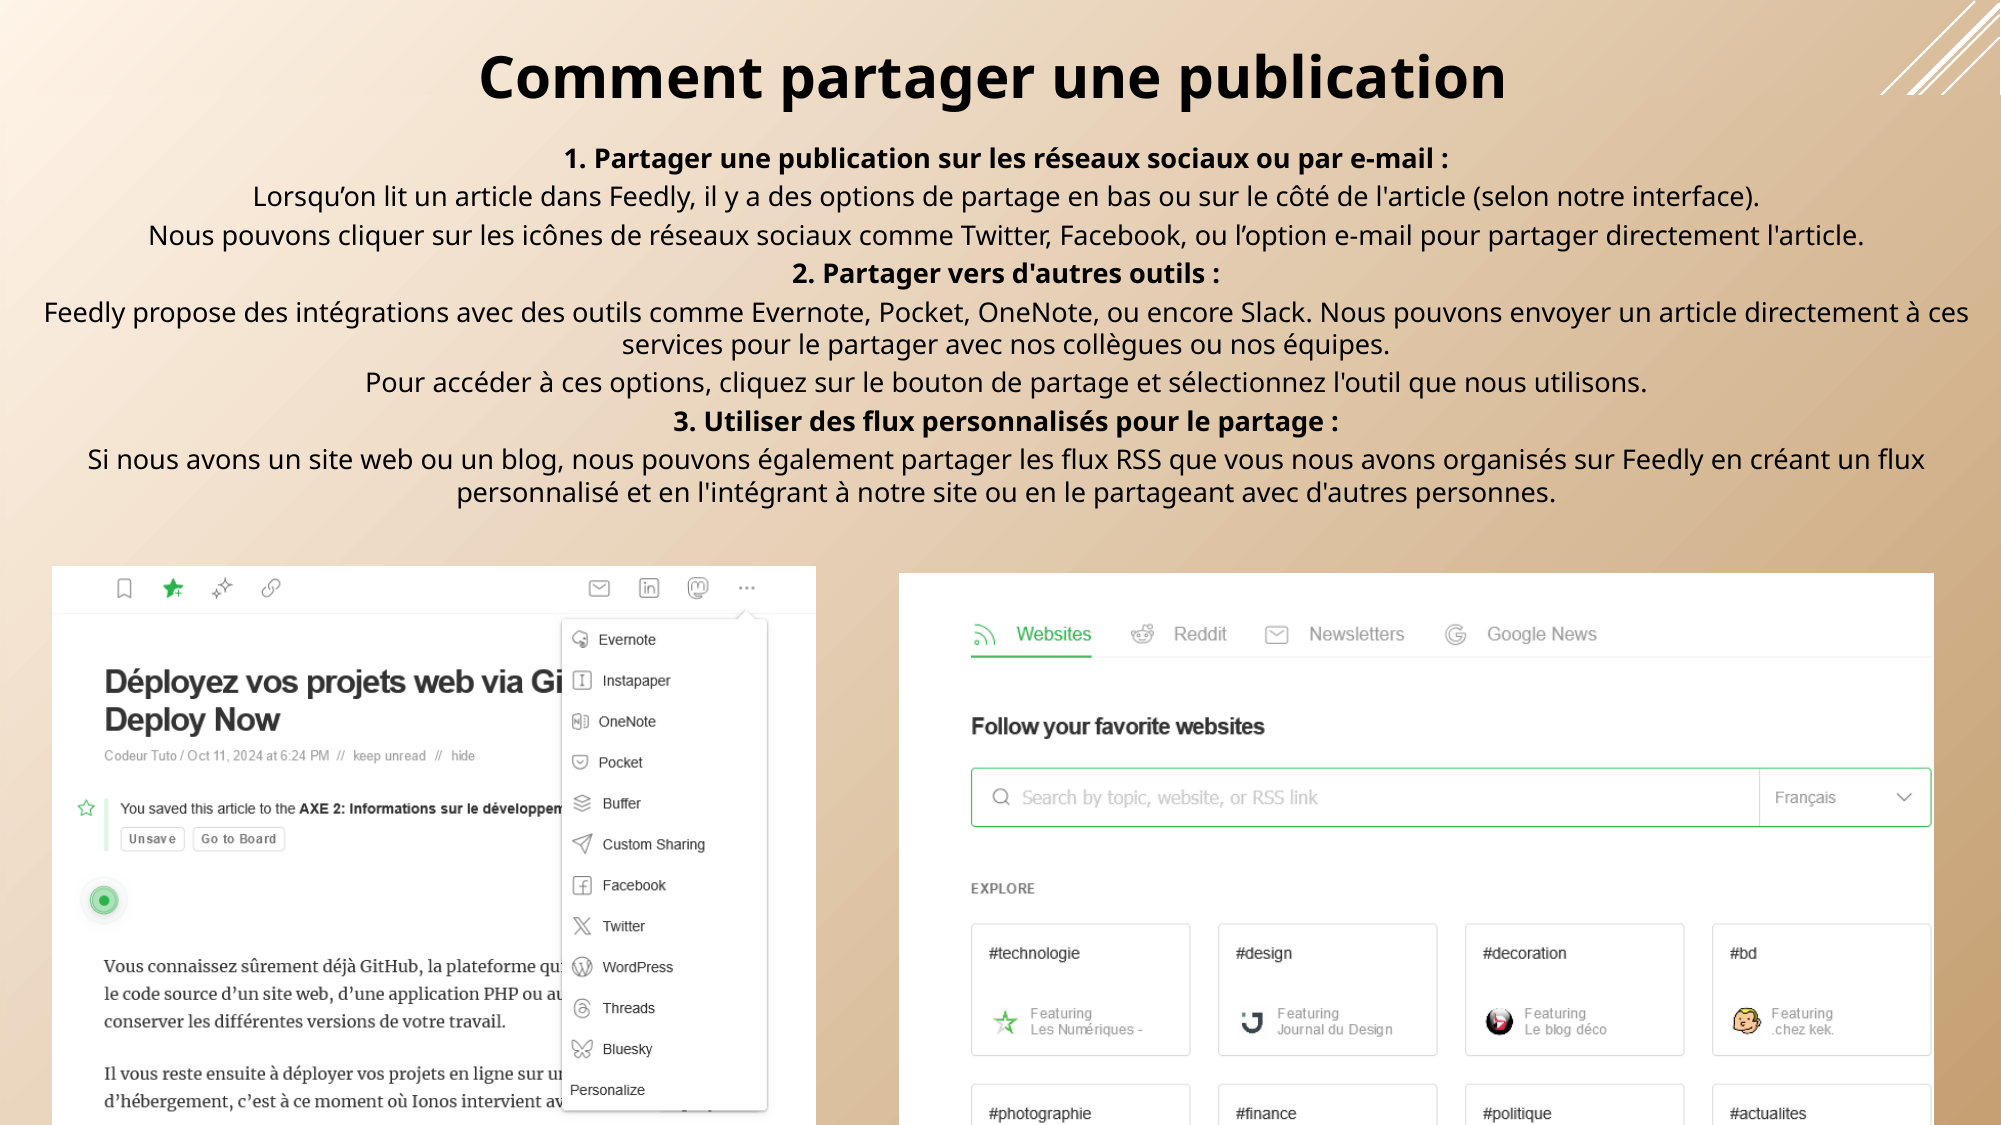

# Comment partager une publication
1. Partager une publication sur les réseaux sociaux ou par e-mail :
Lorsqu’on lit un article dans Feedly, il y a des options de partage en bas ou sur le côté de l'article (selon notre interface).
Nous pouvons cliquer sur les icônes de réseaux sociaux comme Twitter, Facebook, ou l’option e-mail pour partager directement l'article.
2. Partager vers d'autres outils :
Feedly propose des intégrations avec des outils comme Evernote, Pocket, OneNote, ou encore Slack. Nous pouvons envoyer un article directement à ces services pour le partager avec nos collègues ou nos équipes.
Pour accéder à ces options, cliquez sur le bouton de partage et sélectionnez l'outil que nous utilisons.
3. Utiliser des flux personnalisés pour le partage :
Si nous avons un site web ou un blog, nous pouvons également partager les flux RSS que vous nous avons organisés sur Feedly en créant un flux personnalisé et en l'intégrant à notre site ou en le partageant avec d'autres personnes.